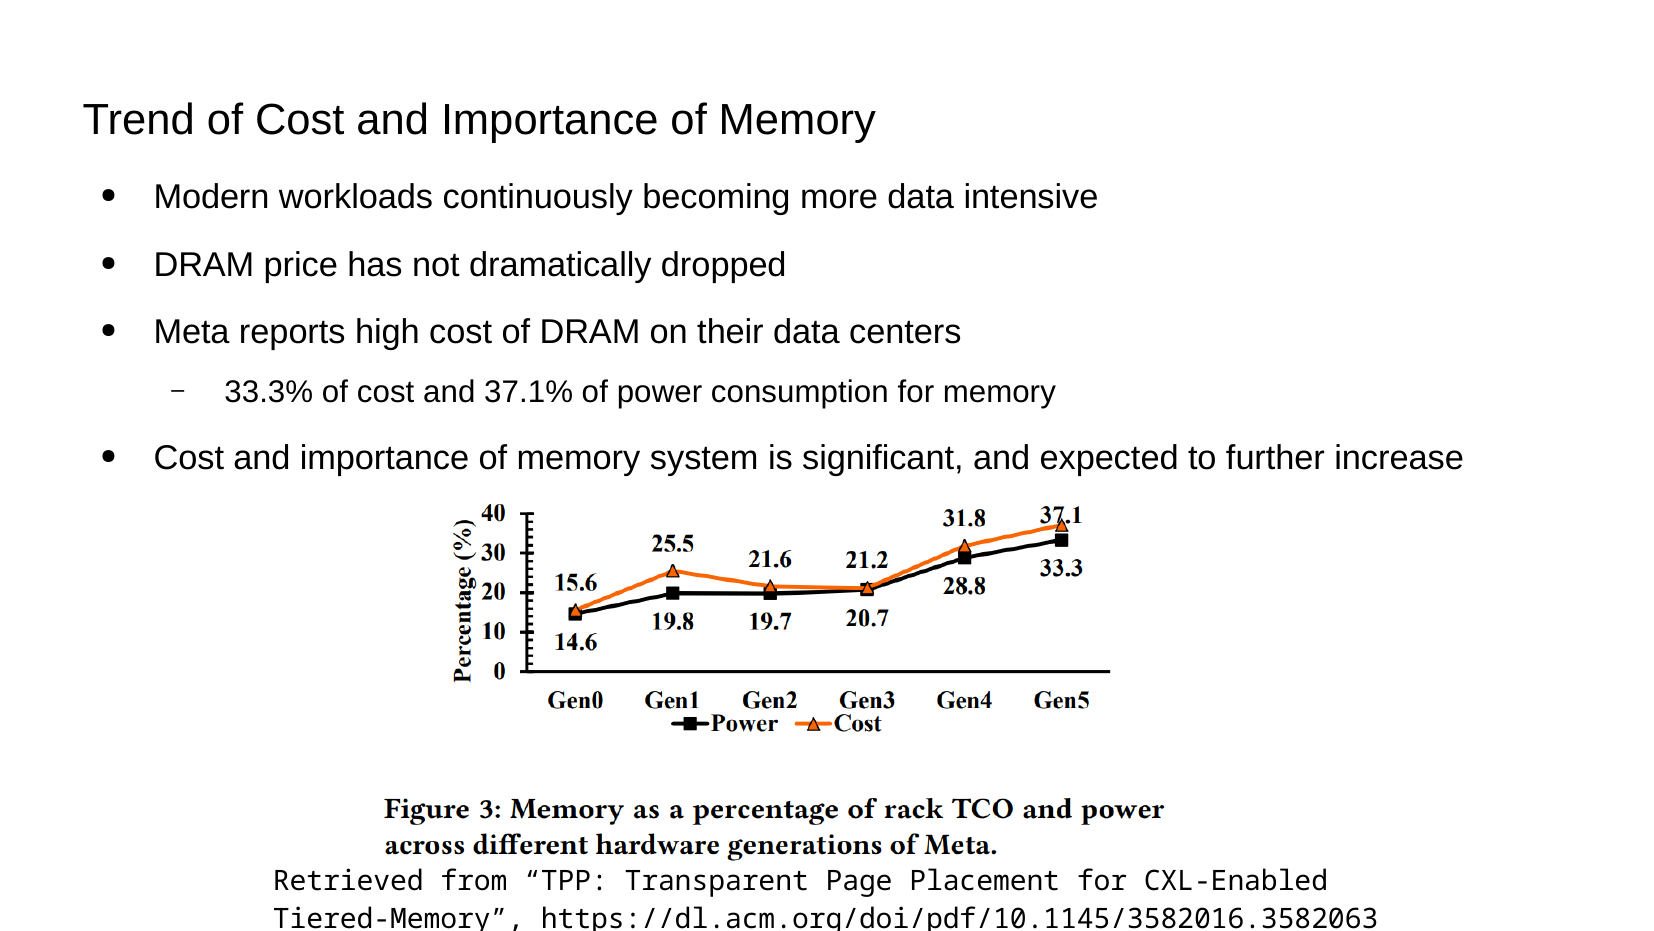

# Trend of Cost and Importance of Memory
Modern workloads continuously becoming more data intensive
DRAM price has not dramatically dropped
Meta reports high cost of DRAM on their data centers
33.3% of cost and 37.1% of power consumption for memory
Cost and importance of memory system is significant, and expected to further increase
Retrieved from “TPP: Transparent Page Placement for CXL-Enabled Tiered-Memory”, https://dl.acm.org/doi/pdf/10.1145/3582016.3582063